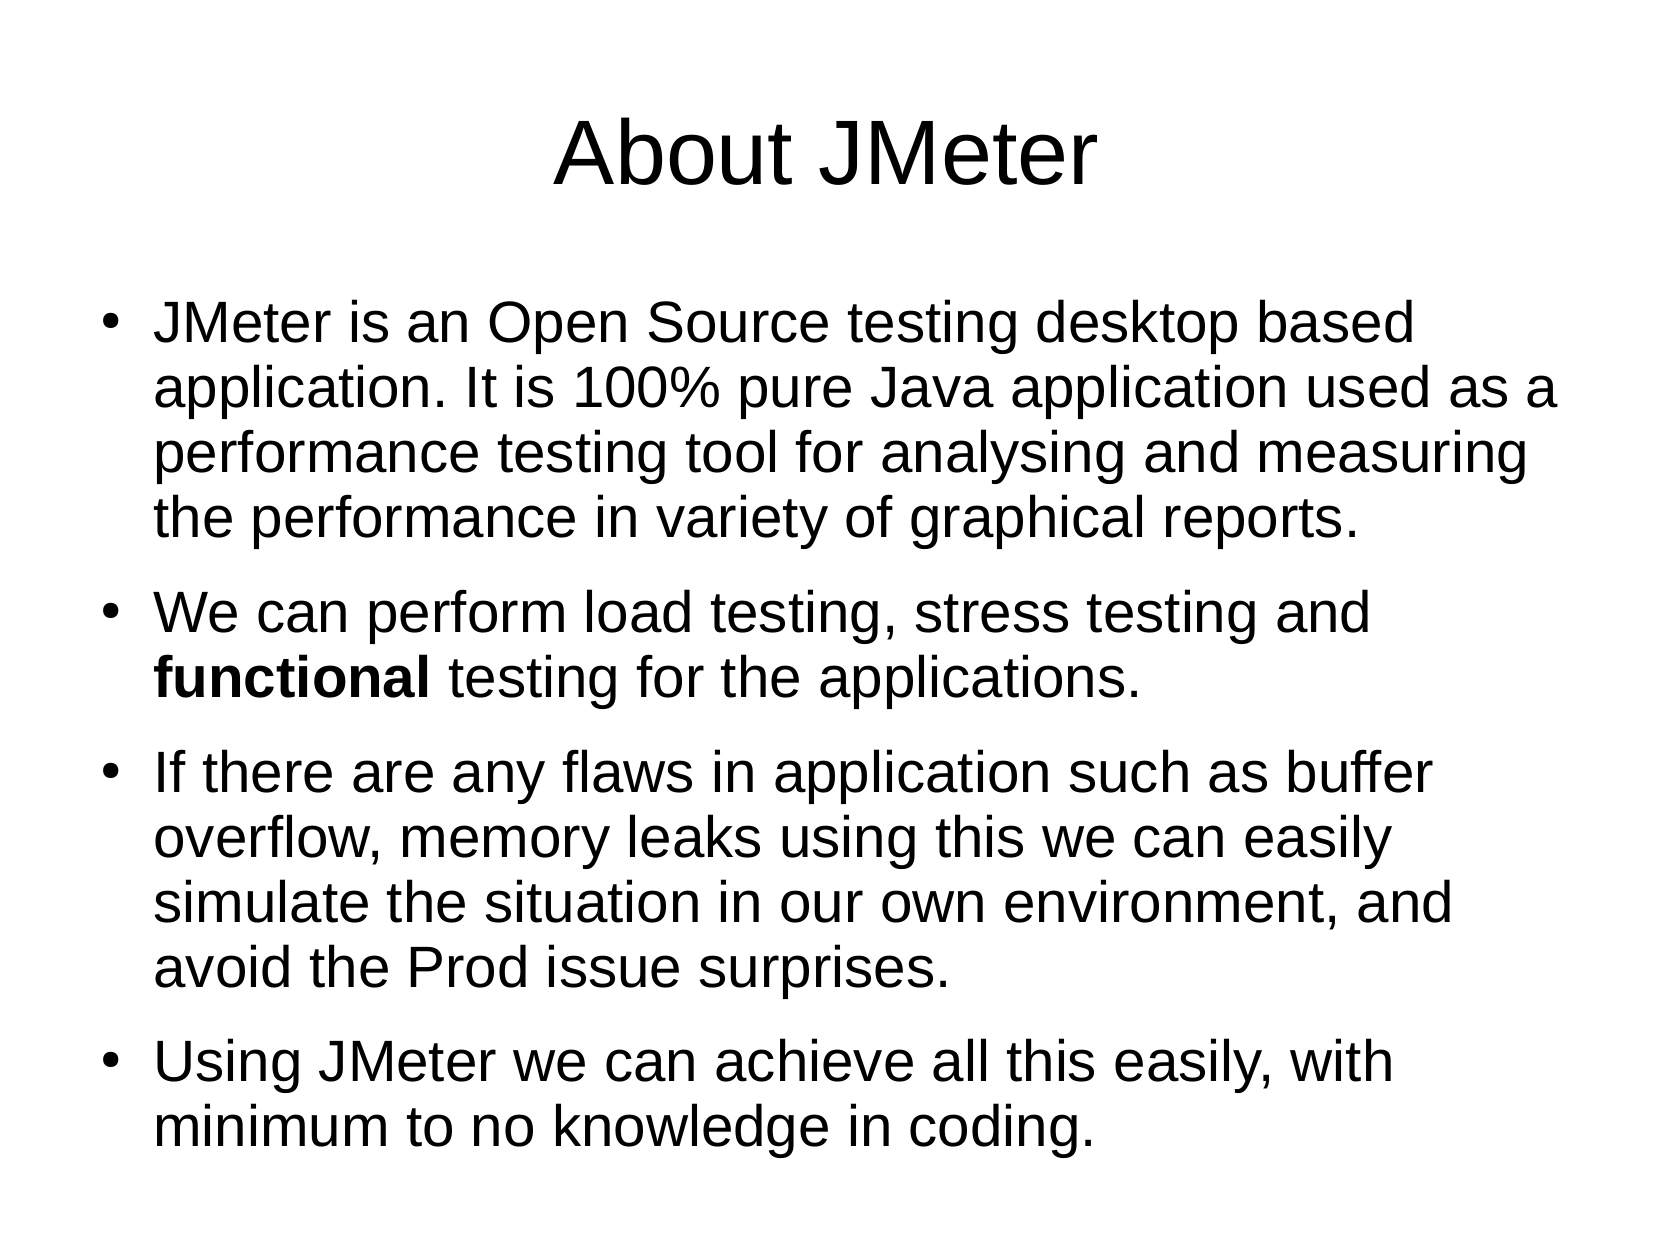

# About JMeter
JMeter is an Open Source testing desktop based application. It is 100% pure Java application used as a performance testing tool for analysing and measuring the performance in variety of graphical reports.
We can perform load testing, stress testing and functional testing for the applications.
If there are any flaws in application such as buffer overflow, memory leaks using this we can easily simulate the situation in our own environment, and avoid the Prod issue surprises.
Using JMeter we can achieve all this easily, with minimum to no knowledge in coding.